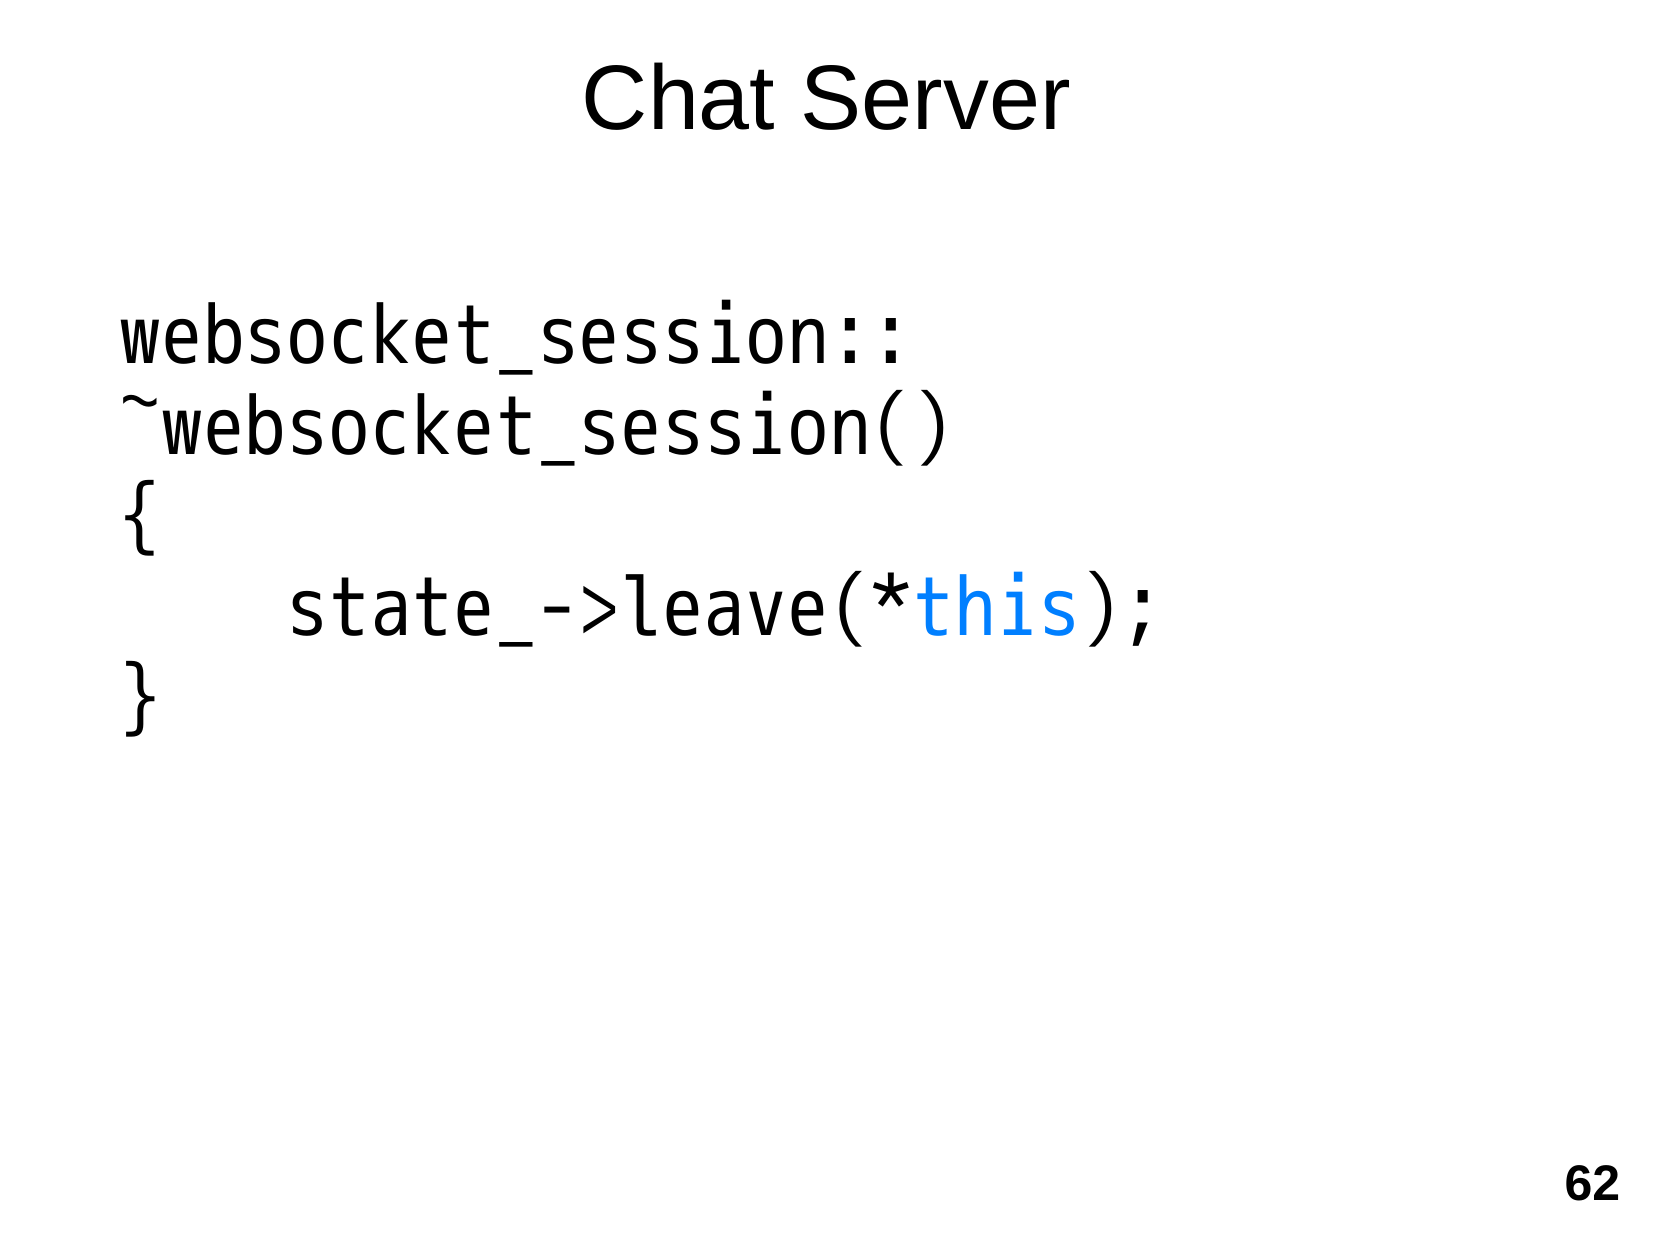

# Chat Server
websocket_session::
~websocket_session()
{
 state_->leave(*this);
}
62